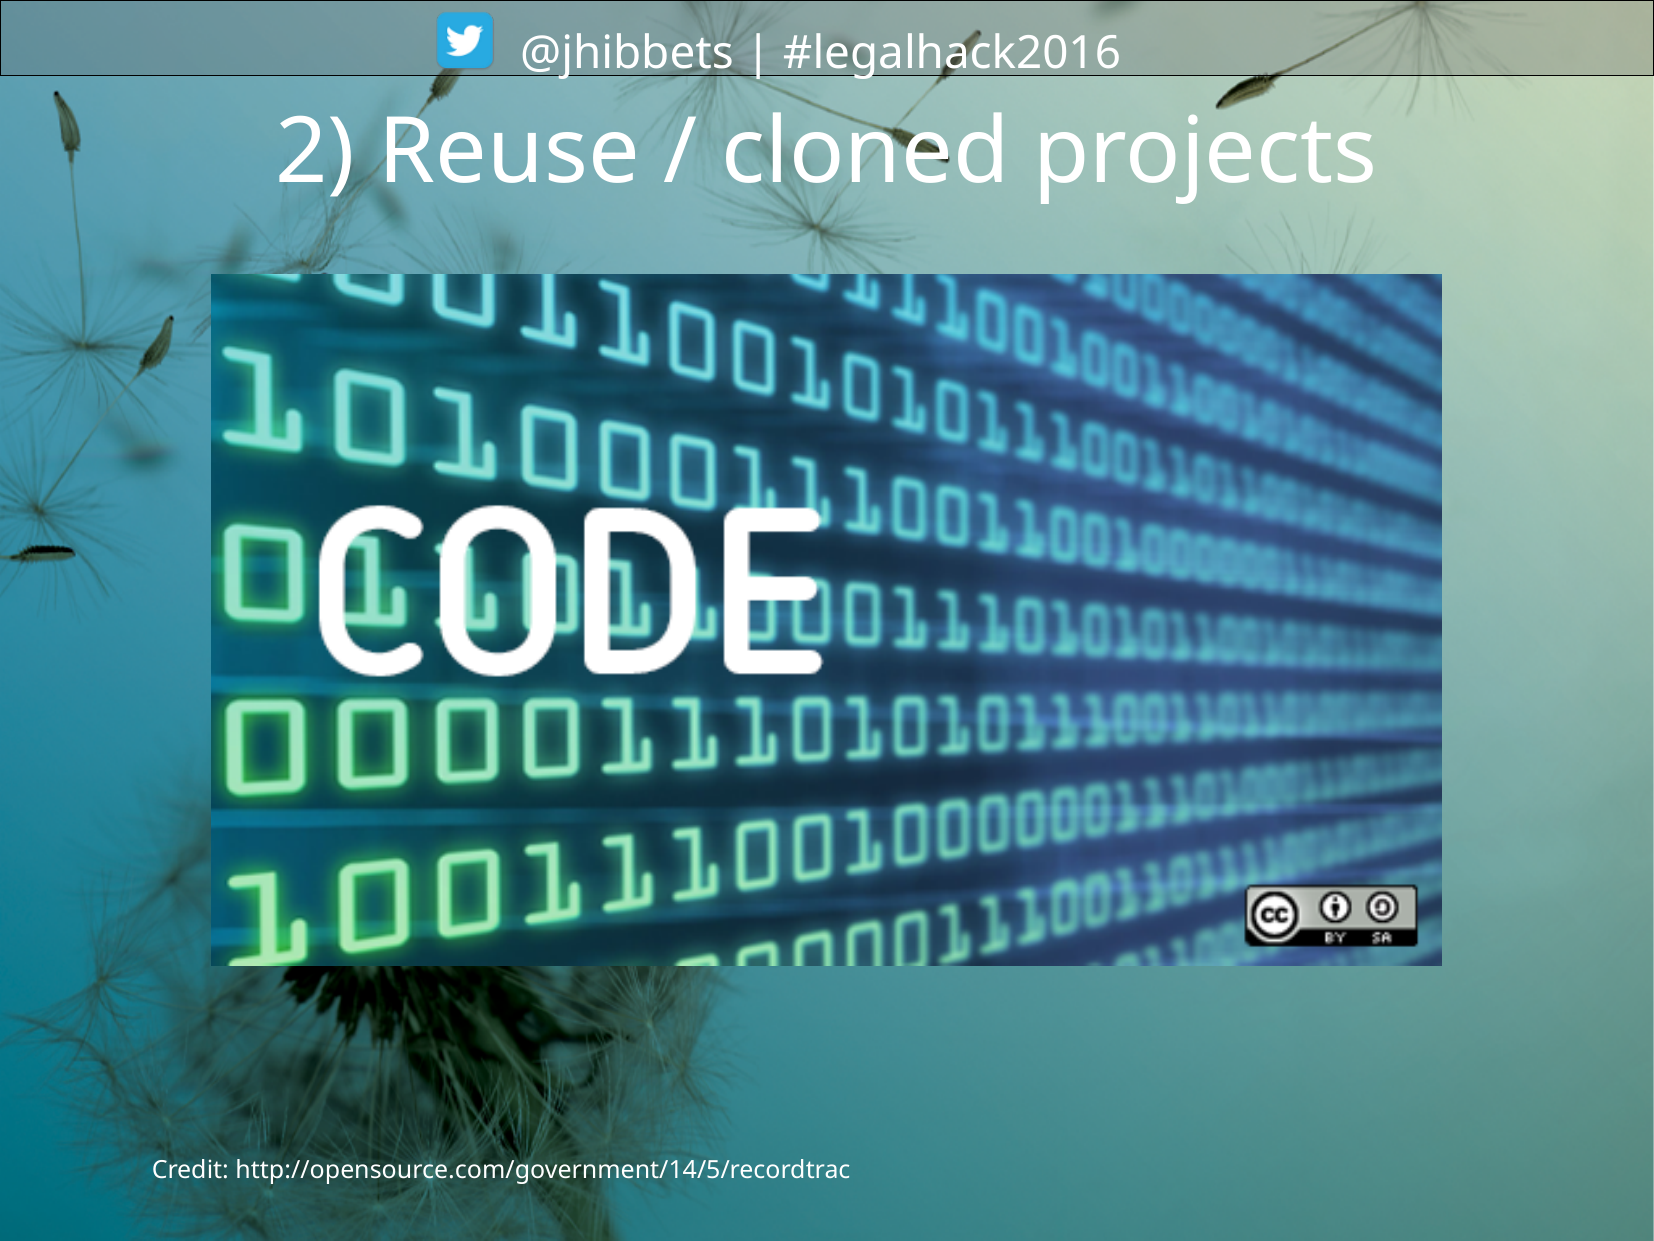

# 2) Reuse / cloned projects
Credit: http://opensource.com/government/14/5/recordtrac